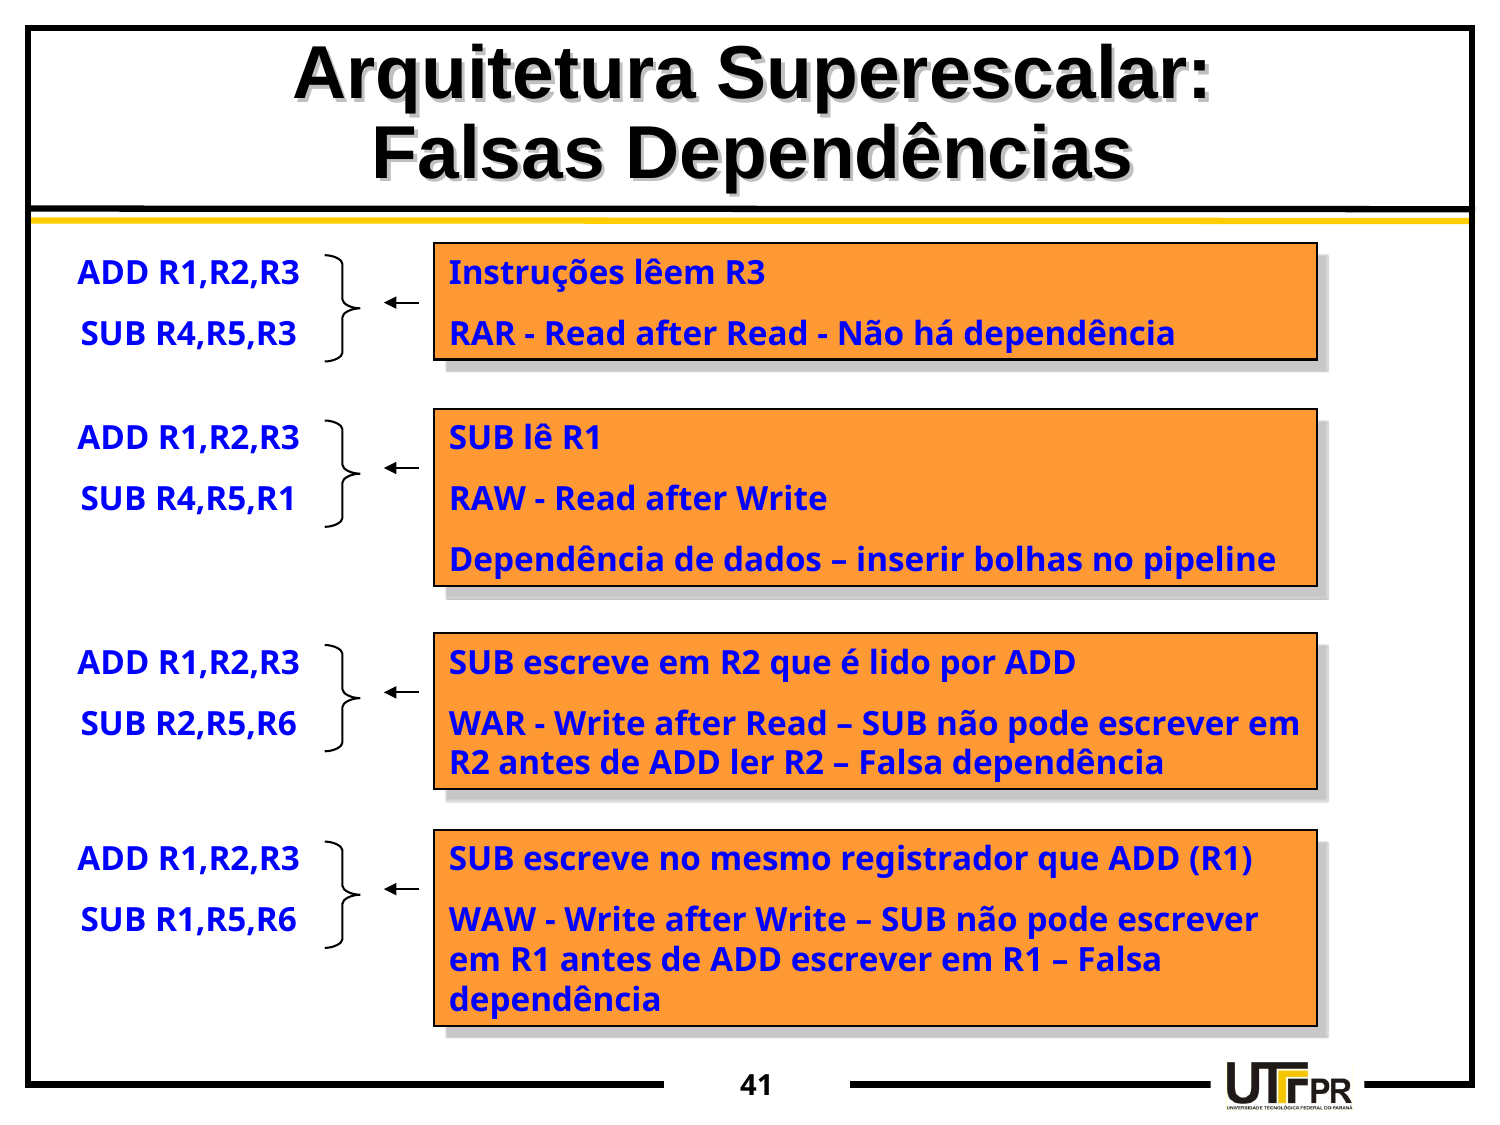

# Arquitetura Superescalar: Falsas Dependências
ADD R1,R2,R3
SUB R4,R5,R3
Instruções lêem R3
RAR - Read after Read - Não há dependência
ADD R1,R2,R3
SUB R4,R5,R1
SUB lê R1
RAW - Read after Write
Dependência de dados – inserir bolhas no pipeline
ADD R1,R2,R3
SUB R2,R5,R6
SUB escreve em R2 que é lido por ADD
WAR - Write after Read – SUB não pode escrever em R2 antes de ADD ler R2 – Falsa dependência
ADD R1,R2,R3
SUB R1,R5,R6
SUB escreve no mesmo registrador que ADD (R1)
WAW - Write after Write – SUB não pode escrever em R1 antes de ADD escrever em R1 – Falsa dependência